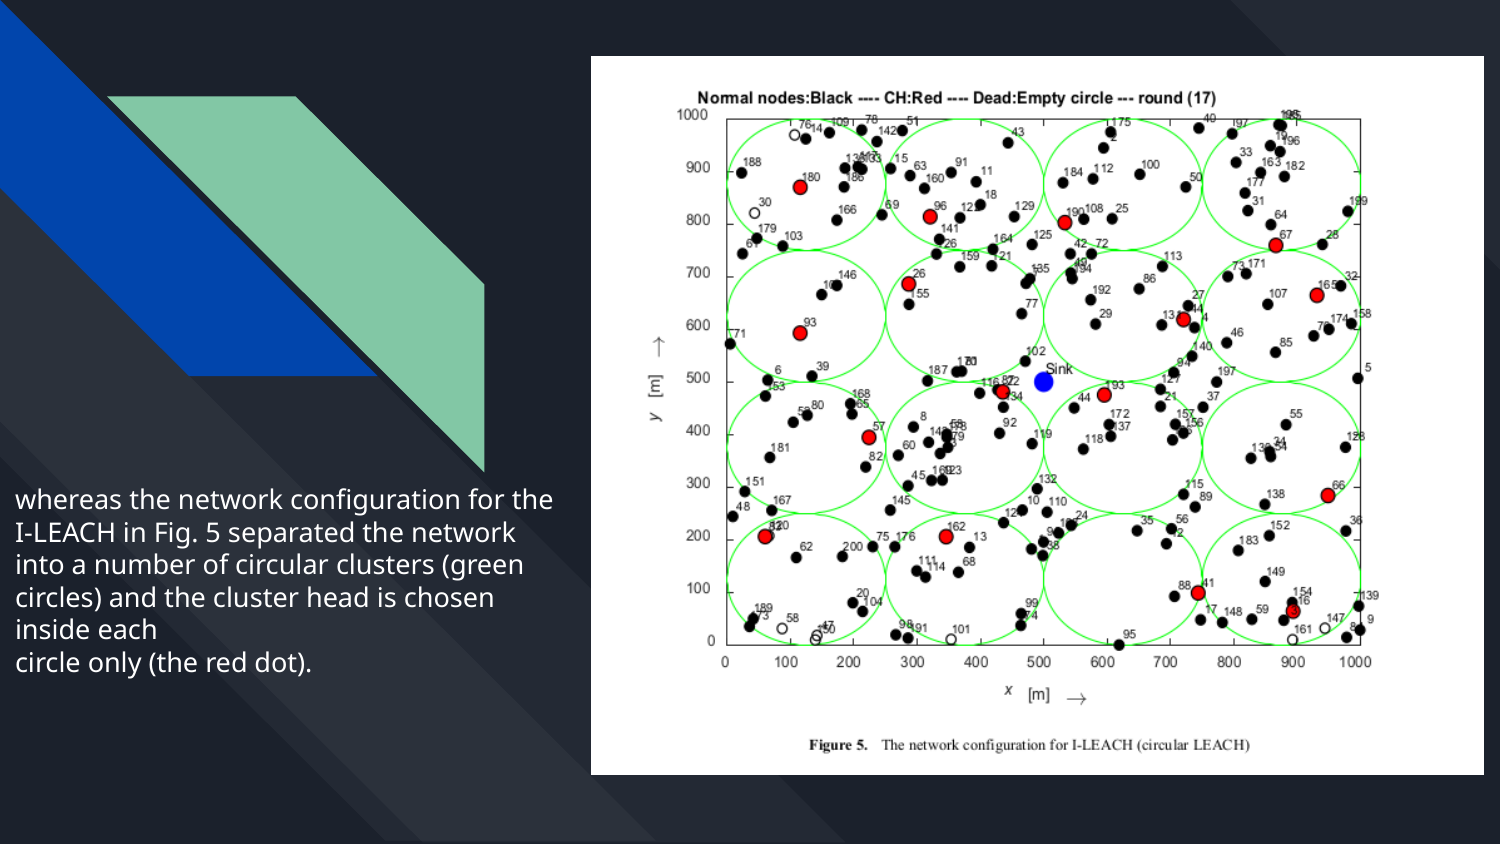

# whereas the network configuration for the I-LEACH in Fig. 5 separated the network into a number of circular clusters (green circles) and the cluster head is chosen inside each
circle only (the red dot).